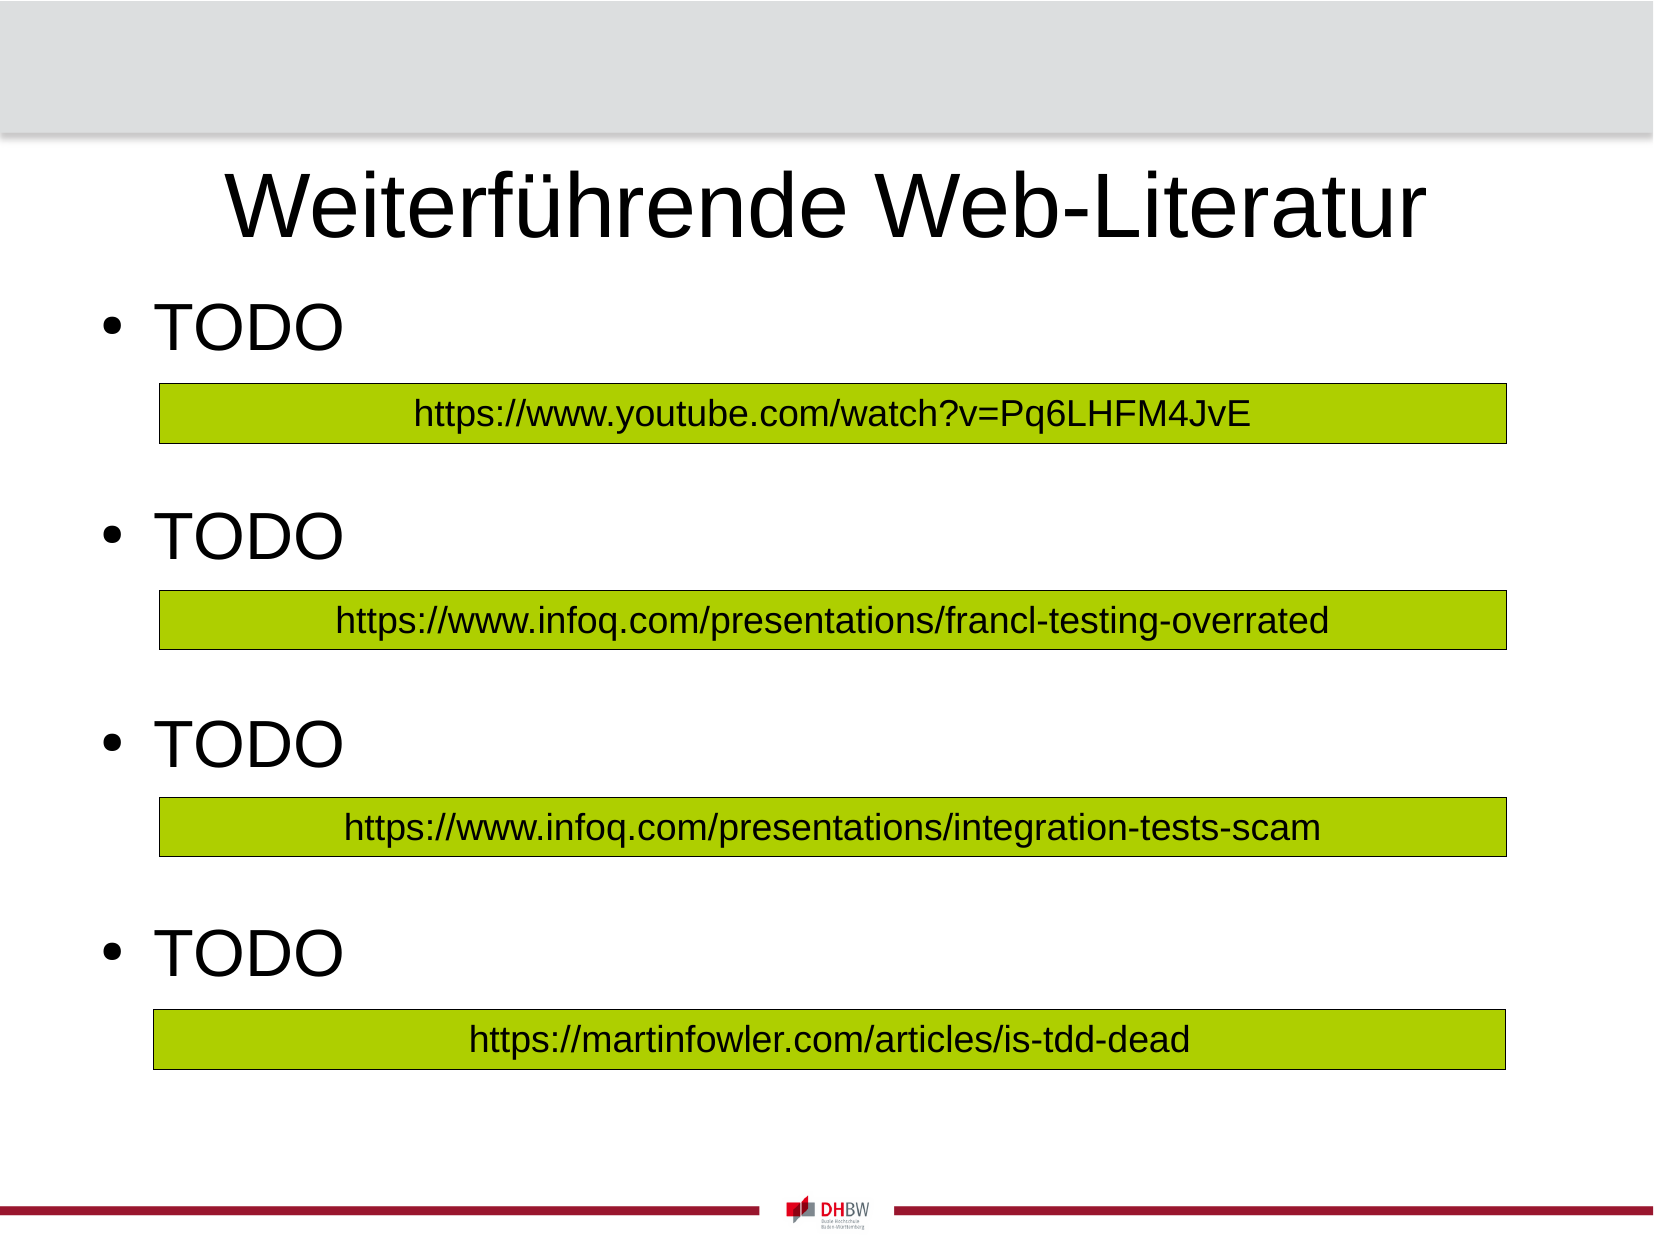

# Weiterführende Web-Literatur
TODO
TODO
TODO
TODO
https://www.youtube.com/watch?v=Pq6LHFM4JvE
https://www.infoq.com/presentations/francl-testing-overrated
https://www.infoq.com/presentations/integration-tests-scam
https://martinfowler.com/articles/is-tdd-dead